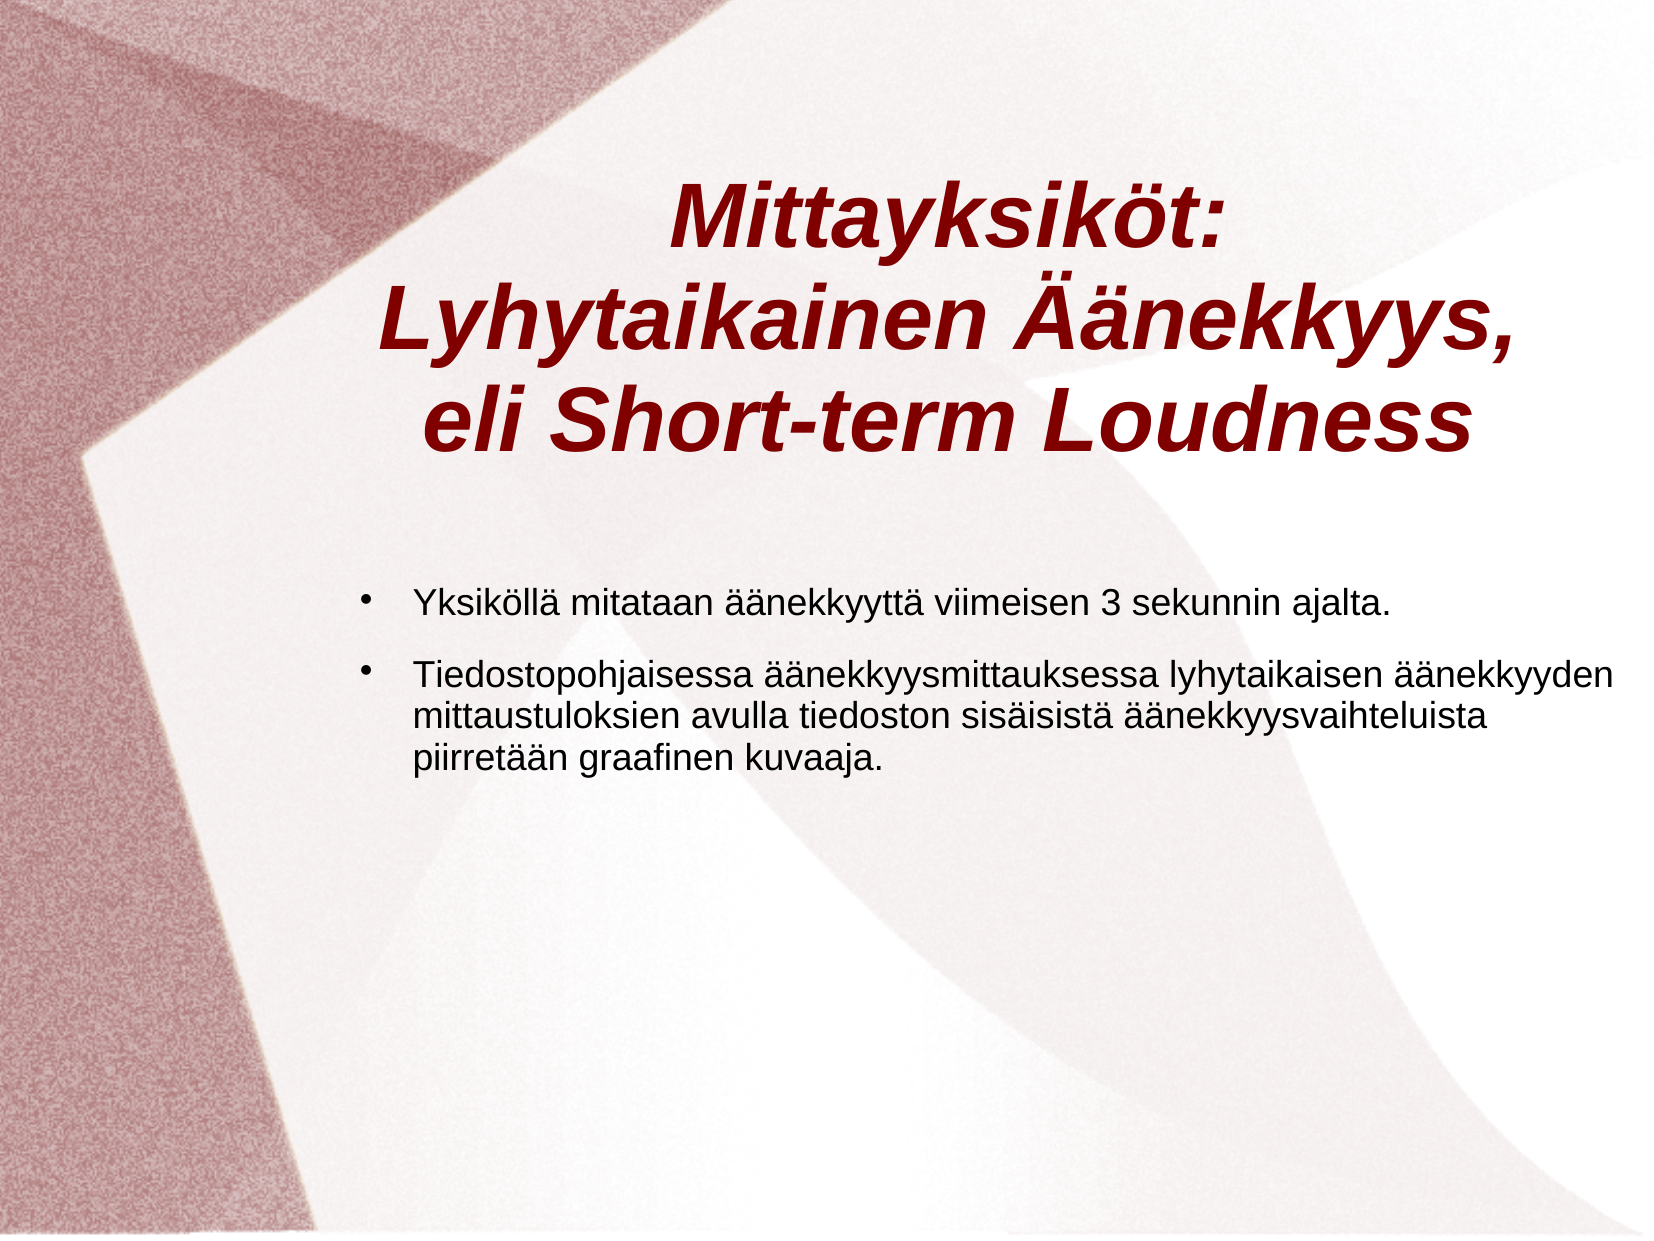

# Mittayksiköt: Lyhytaikainen Äänekkyys, eli Short-term Loudness
Yksiköllä mitataan äänekkyyttä viimeisen 3 sekunnin ajalta.
Tiedostopohjaisessa äänekkyysmittauksessa lyhytaikaisen äänekkyyden mittaustuloksien avulla tiedoston sisäisistä äänekkyysvaihteluista piirretään graafinen kuvaaja.